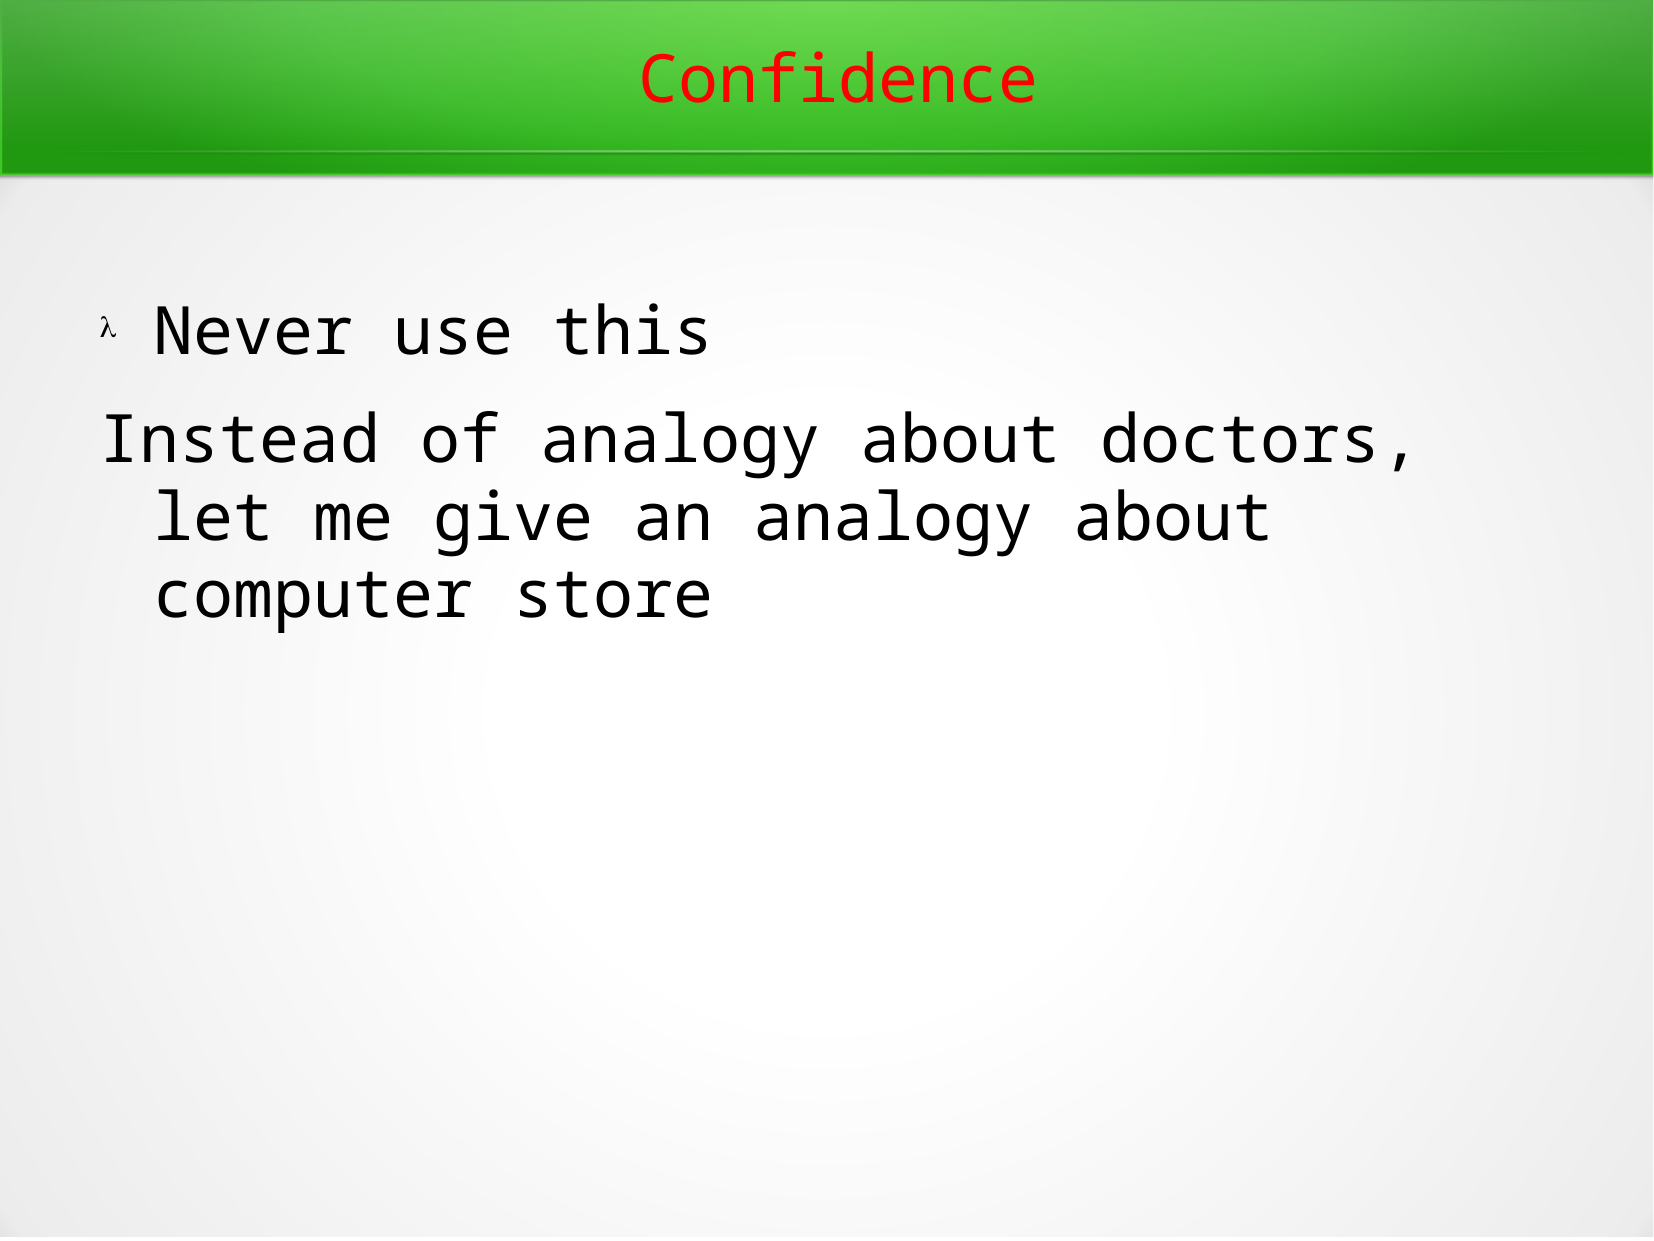

# Confidence
Never use this
Instead of analogy about doctors, let me give an analogy about computer store